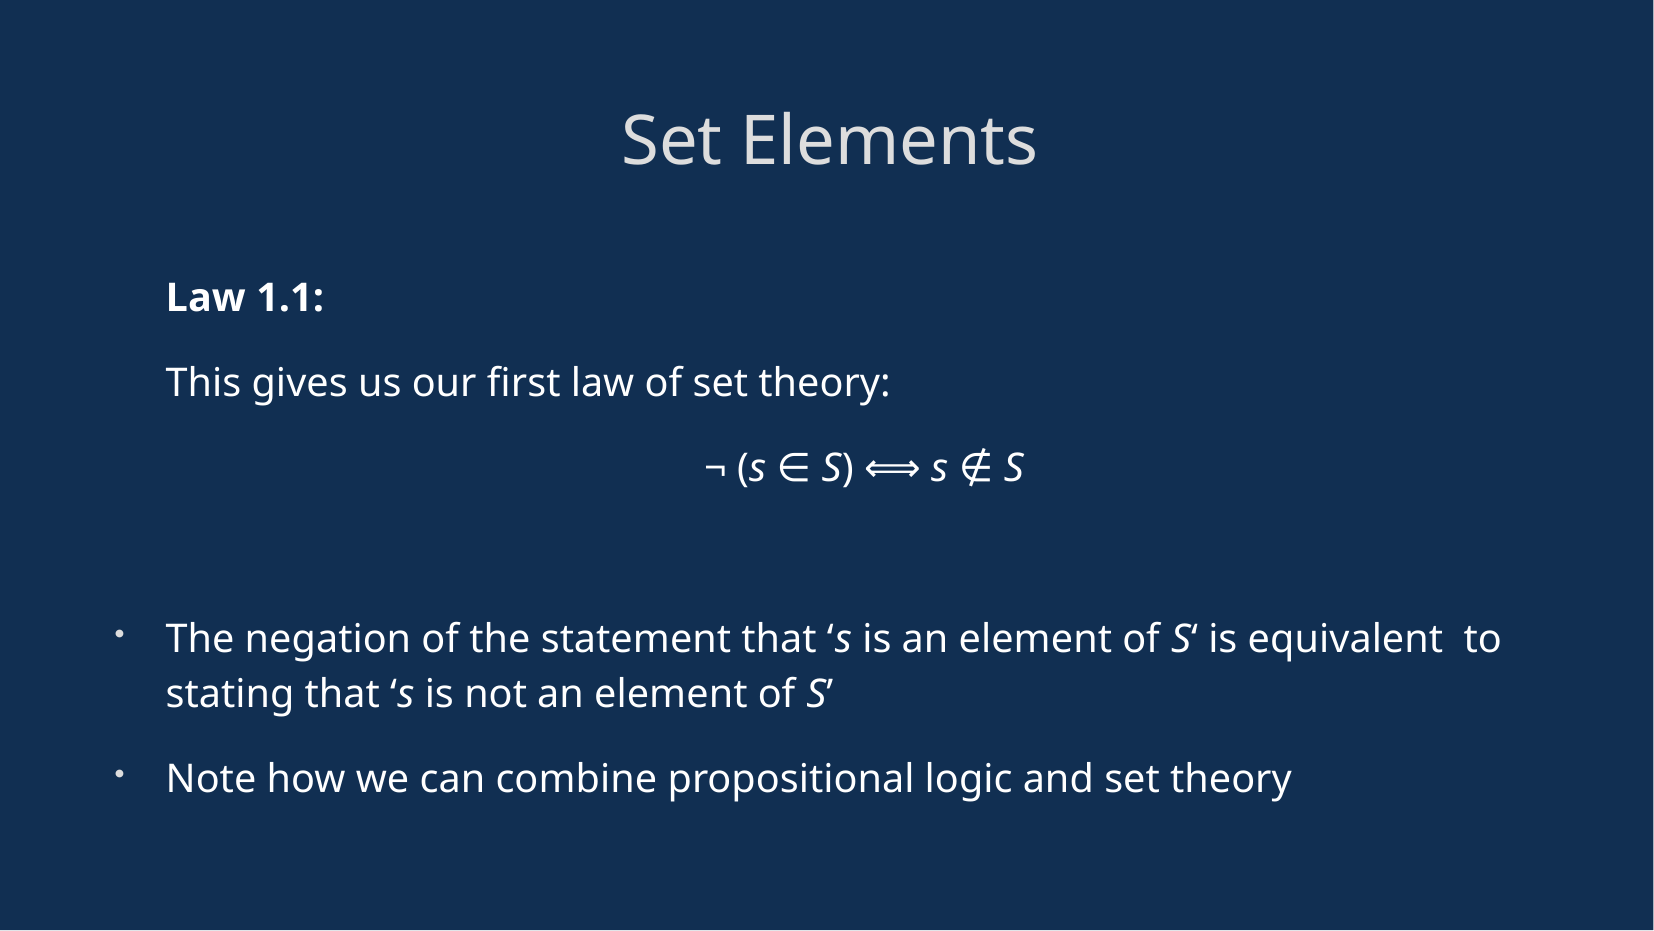

# Set Elements
Law 1.1:
This gives us our first law of set theory:
¬ (s ∈ S) ⟺ s ∉ S
The negation of the statement that ‘s is an element of S‘ is equivalent to stating that ‘s is not an element of S’
Note how we can combine propositional logic and set theory